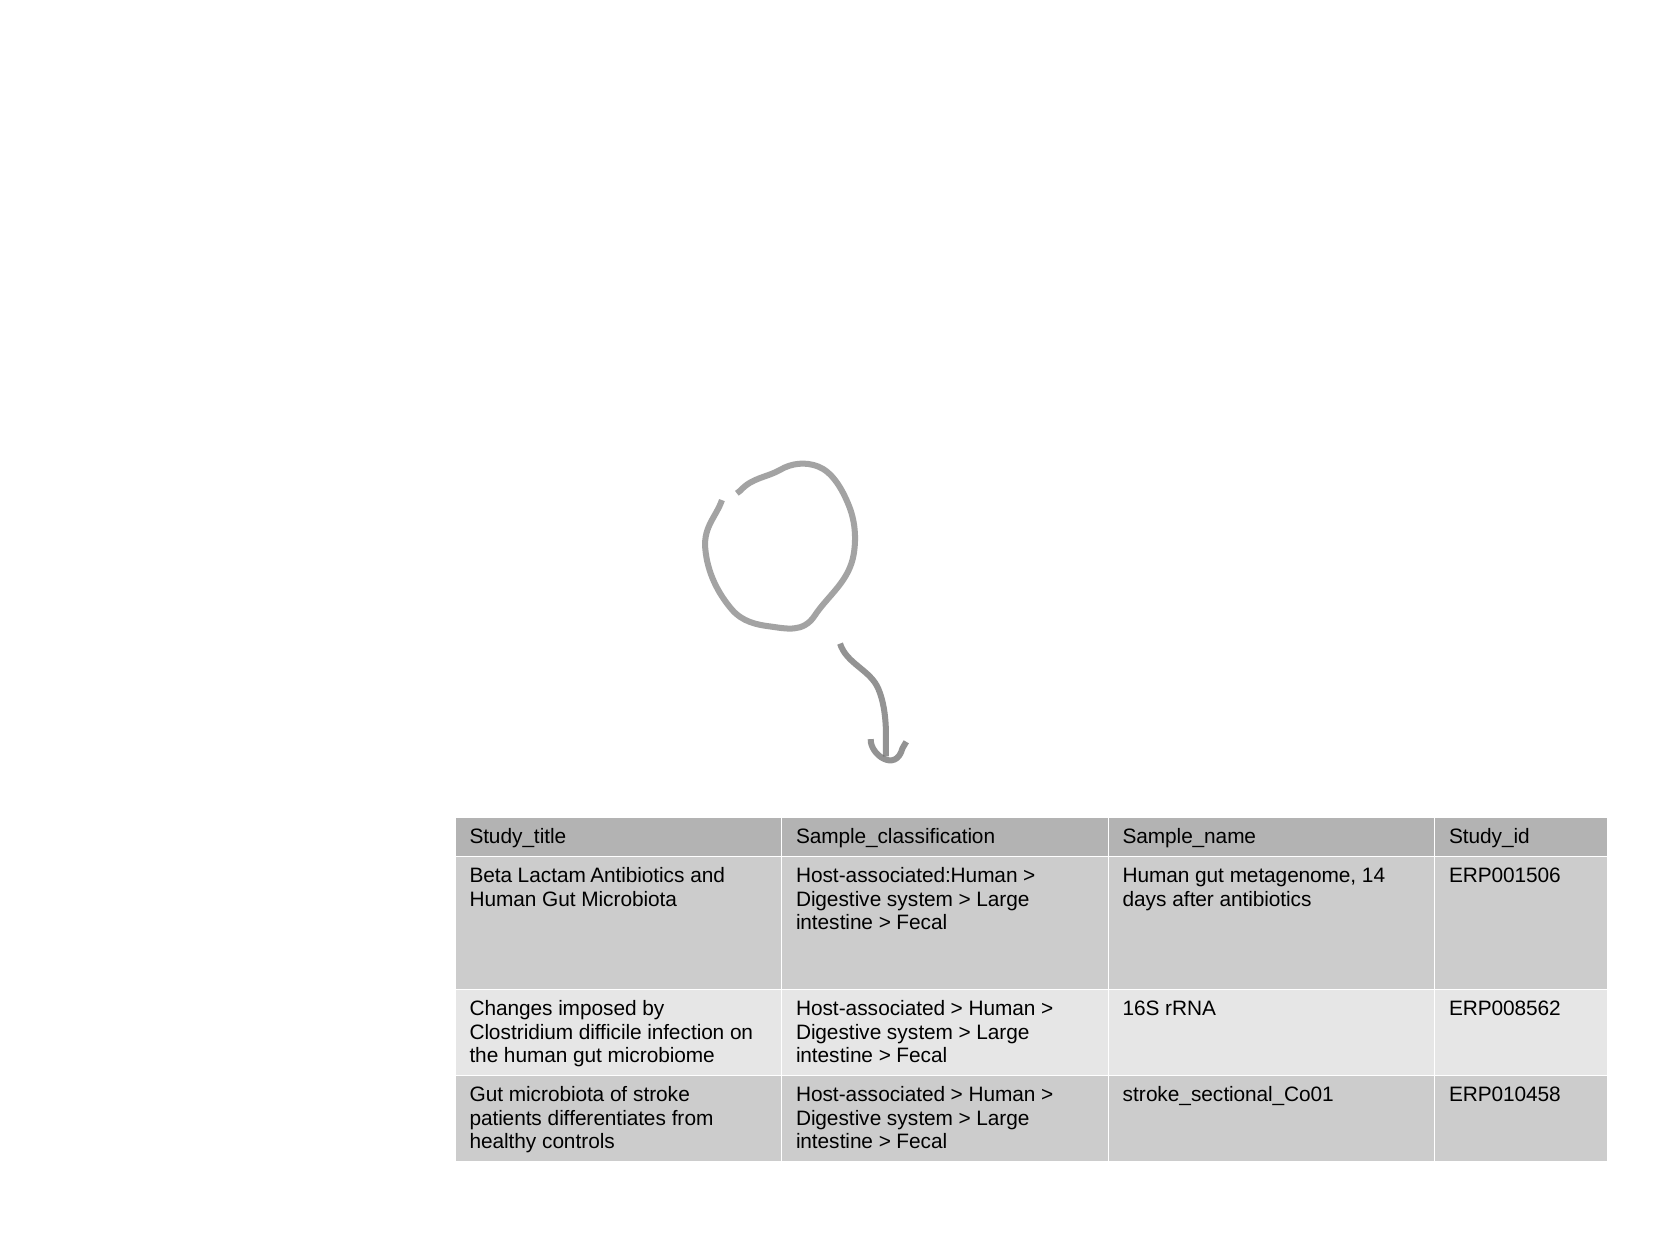

#
| Study\_title | Sample\_classification | Sample\_name | Study\_id |
| --- | --- | --- | --- |
| Beta Lactam Antibiotics and Human Gut Microbiota | Host-associated:Human > Digestive system > Large intestine > Fecal | Human gut metagenome, 14 days after antibiotics | ERP001506 |
| Changes imposed by Clostridium difficile infection on the human gut microbiome | Host-associated > Human > Digestive system > Large intestine > Fecal | 16S rRNA | ERP008562 |
| Gut microbiota of stroke patients differentiates from healthy controls | Host-associated > Human > Digestive system > Large intestine > Fecal | stroke\_sectional\_Co01 | ERP010458 |